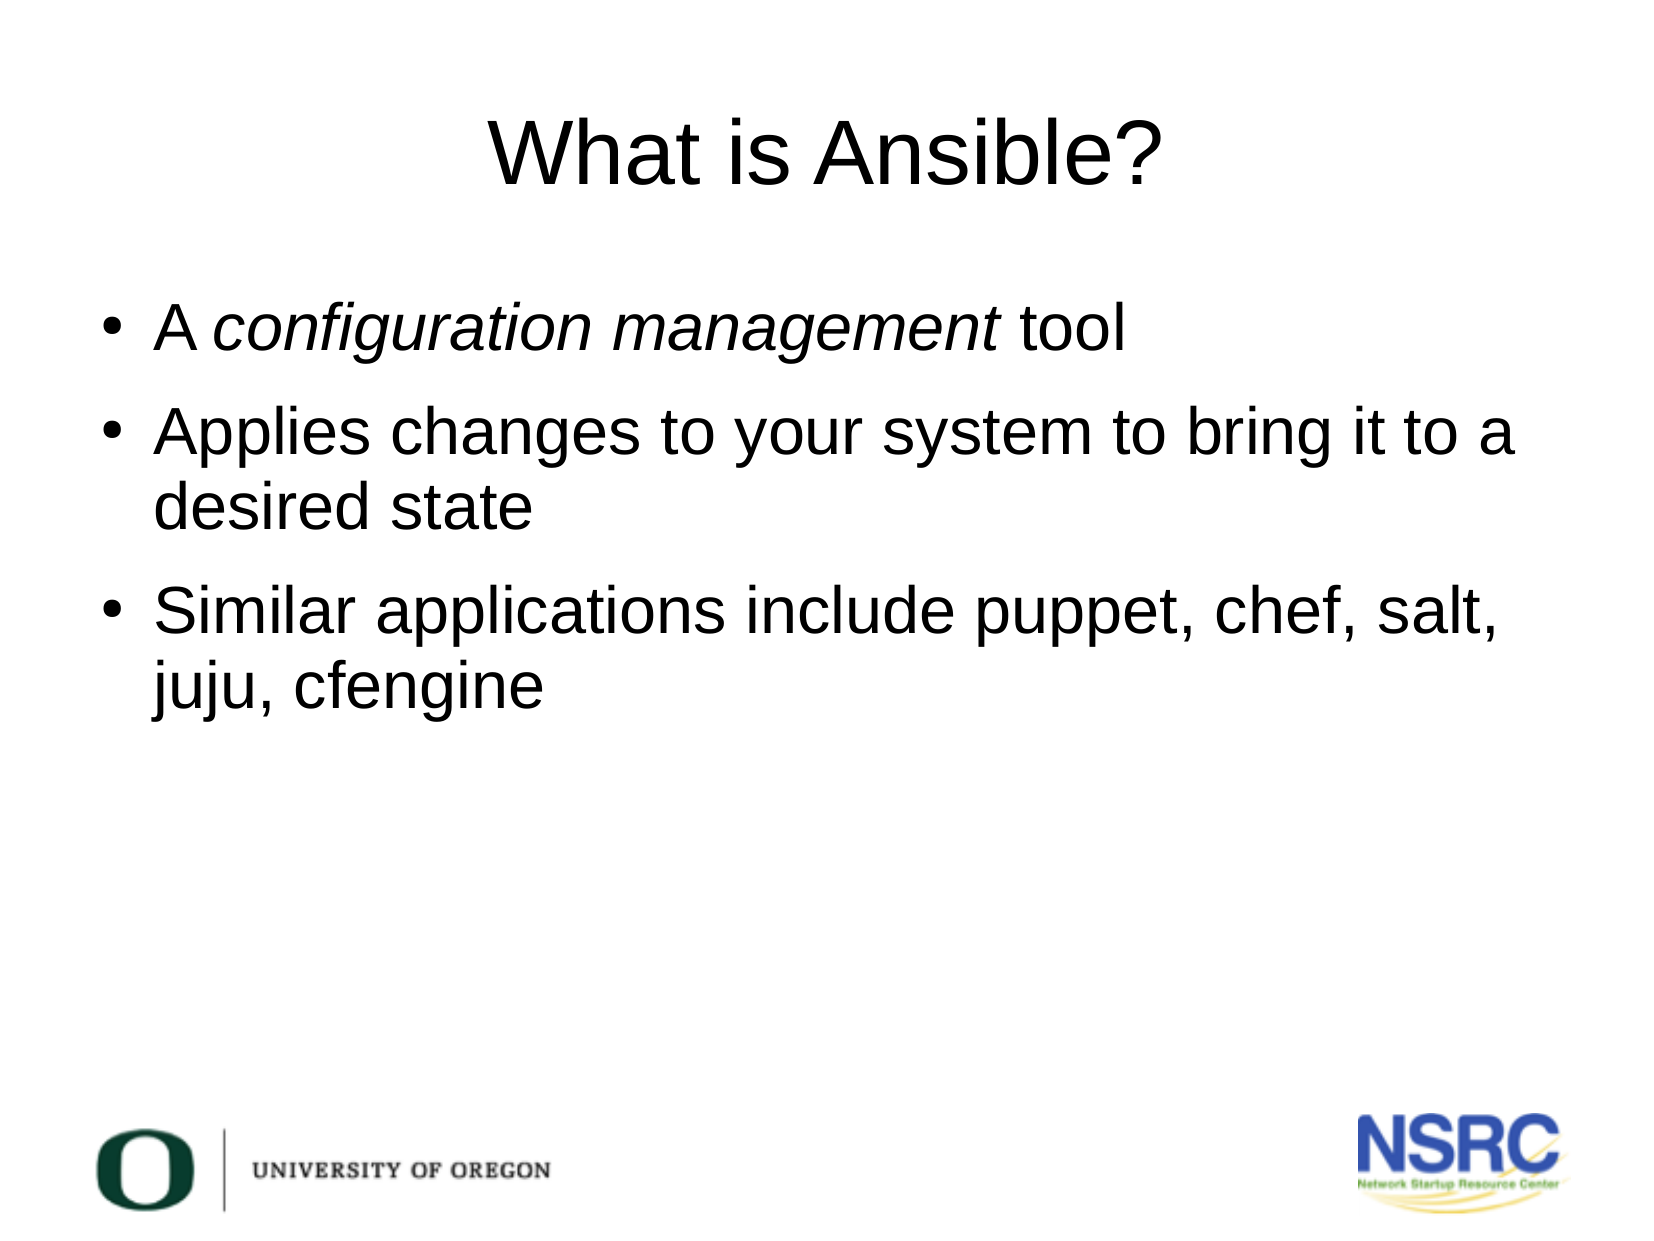

# What is Ansible?
A configuration management tool
Applies changes to your system to bring it to a desired state
Similar applications include puppet, chef, salt, juju, cfengine